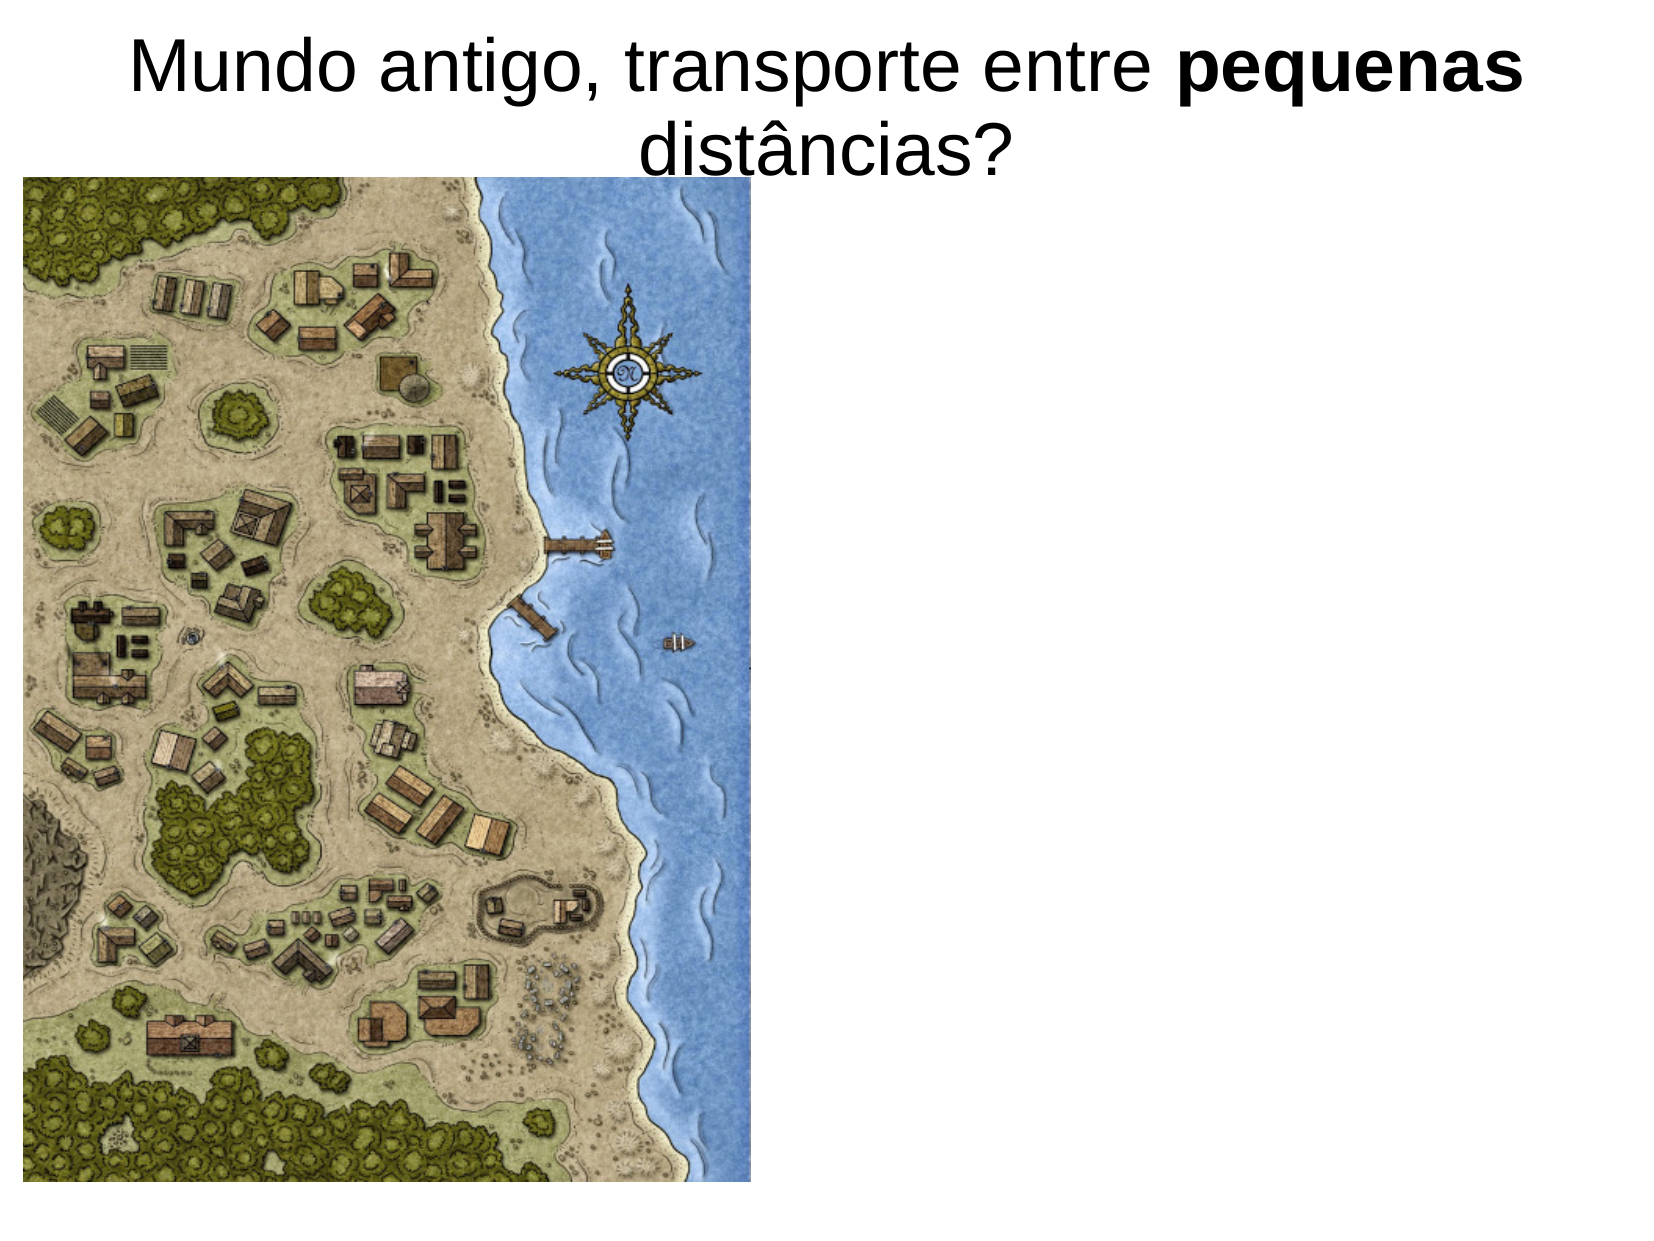

# Mundo antigo, transporte entre pequenas distâncias?